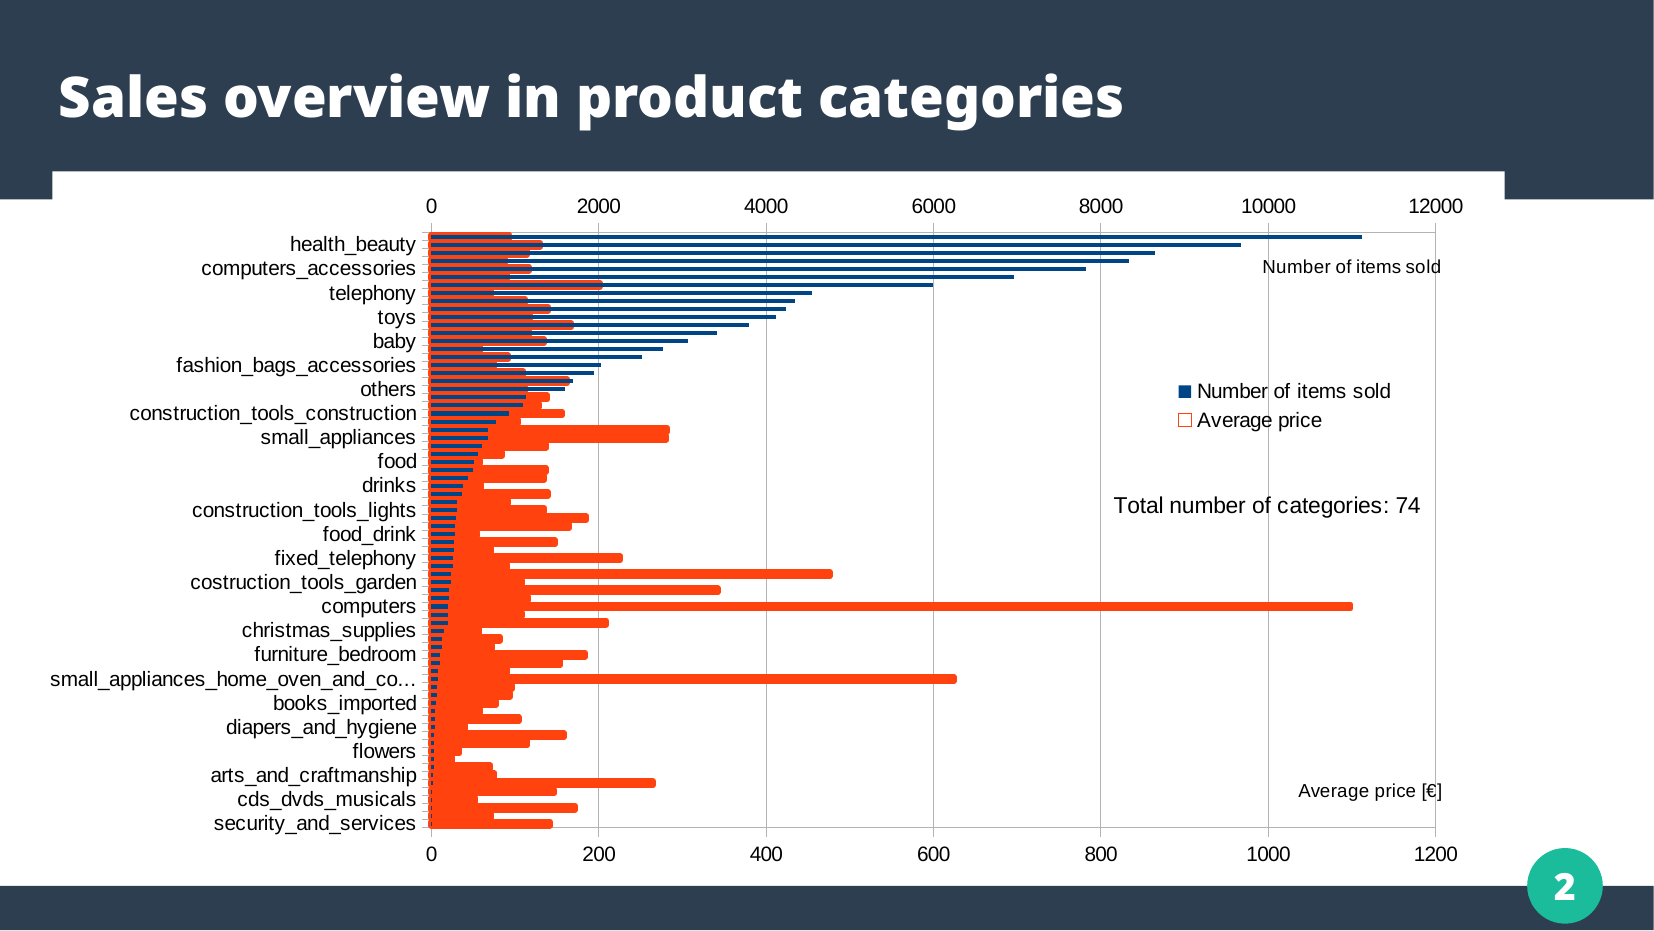

# Sales overview in product categories
### Chart: Total number of categories: 74
| Category | Average price | Number of items sold |
|---|---|---|
| security_and_services | 141.64 | 2.0 |
| fashion_childrens_clothes | 71.23 | 8.0 |
| pc_gamer | 171.77 | 9.0 |
| cds_dvds_musicals | 52.14 | 14.0 |
| la_cuisine | 146.78 | 14.0 |
| portable_kitchen_food_processors | 264.57 | 15.0 |
| arts_and_craftmanship | 75.58 | 24.0 |
| fashion_sport | 70.65 | 30.0 |
| home_comfort_2 | 25.34 | 30.0 |
| flowers | 33.64 | 33.0 |
| furniture_mattress_and_upholstery | 114.95 | 38.0 |
| music | 158.8 | 38.0 |
| diapers_and_hygiene | 40.19 | 39.0 |
| party_supplies | 104.31 | 43.0 |
| fashio_female_clothing | 58.41 | 48.0 |
| books_imported | 77.33 | 60.0 |
| dvds_blu_ray | 93.74 | 64.0 |
| cine_photo | 96.3 | 72.0 |
| small_appliances_home_oven_and_coffee | 624.29 | 76.0 |
| tablets_printing_image | 90.7 | 83.0 |
| costruction_tools_tools | 154.41 | 103.0 |
| furniture_bedroom | 183.75 | 109.0 |
| fashion_underwear_beach | 72.84 | 131.0 |
| fashion_male_clothing | 81.8 | 132.0 |
| christmas_supplies | 57.52 | 153.0 |
| construction_tools_safety | 208.99 | 194.0 |
| signaling_and_security | 108.09 | 199.0 |
| computers | 1098.34 | 203.0 |
| art | 115.8 | 209.0 |
| agro_industry_and_commerce | 342.12 | 212.0 |
| costruction_tools_garden | 108.05 | 238.0 |
| home_appliances_2 | 476.12 | 238.0 |
| fashion_shoes | 89.93 | 262.0 |
| fixed_telephony | 225.69 | 264.0 |
| books_technical | 71.52 | 267.0 |
| industry_commerce_and_business | 148.02 | 268.0 |
| food_drink | 54.6 | 278.0 |
| kitchen_dining_laundry_garden_furniture | 164.87 | 281.0 |
| air_conditioning | 185.27 | 297.0 |
| construction_tools_lights | 135.13 | 304.0 |
| market_place | 91.25 | 311.0 |
| audio | 139.25 | 364.0 |
| drinks | 59.18 | 379.0 |
| home_confort | 134.96 | 434.0 |
| furniture_living_room | 137.01 | 503.0 |
| food | 57.63 | 510.0 |
| books_general_interest | 84.73 | 553.0 |
| home_construction | 137.56 | 604.0 |
| small_appliances | 280.78 | 679.0 |
| musical_instruments | 281.62 | 680.0 |
| home_appliances | 103.98 | 771.0 |
| construction_tools_construction | 155.73 | 929.0 |
| luggage_accessories | 128.6 | 1092.0 |
| consoles_games | 138.49 | 1137.0 |
| others | 112.0 | 1603.0 |
| office_furniture | 162.01 | 1691.0 |
| pet_shop | 110.07 | 1947.0 |
| fashion_bags_accessories | 75.25 | 2031.0 |
| stationery | 91.75 | 2517.0 |
| electronics | 57.91 | 2767.0 |
| baby | 134.34 | 3065.0 |
| perfumery | 116.74 | 3419.0 |
| cool_stuff | 167.36 | 3796.0 |
| toys | 117.55 | 4117.0 |
| auto | 139.96 | 4235.0 |
| garden_tools | 111.63 | 4347.0 |
| telephony | 71.21 | 4545.0 |
| watches_gifts | 201.14 | 5991.0 |
| housewares | 90.79 | 6964.0 |
| computers_accessories | 116.51 | 7827.0 |
| furniture_decor | 87.56 | 8334.0 |
| sports_leisure | 114.34 | 8641.0 |
| health_beauty | 130.16 | 9670.0 |
| bed_bath_table | 93.3 | 11115.0 |